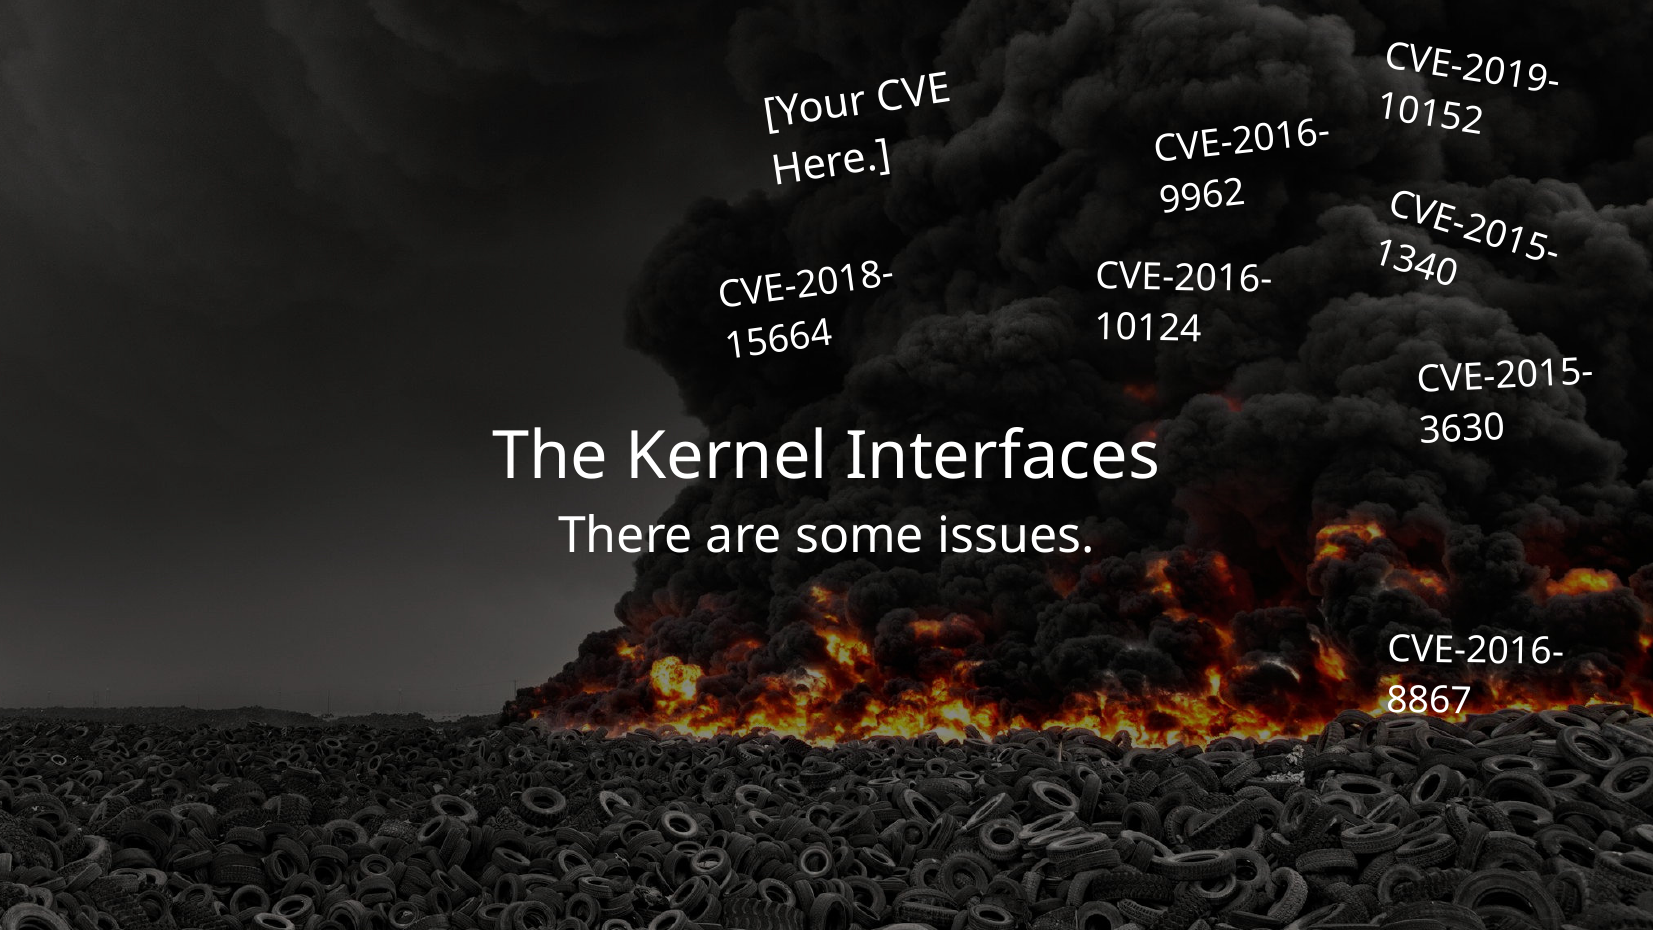

CVE-2019-10152
[Your CVE Here.]
CVE-2016-9962
CVE-2015-1340
The Kernel Interfaces
There are some issues.
CVE-2016-10124
CVE-2018-15664
CVE-2015-3630
CVE-2016-8867